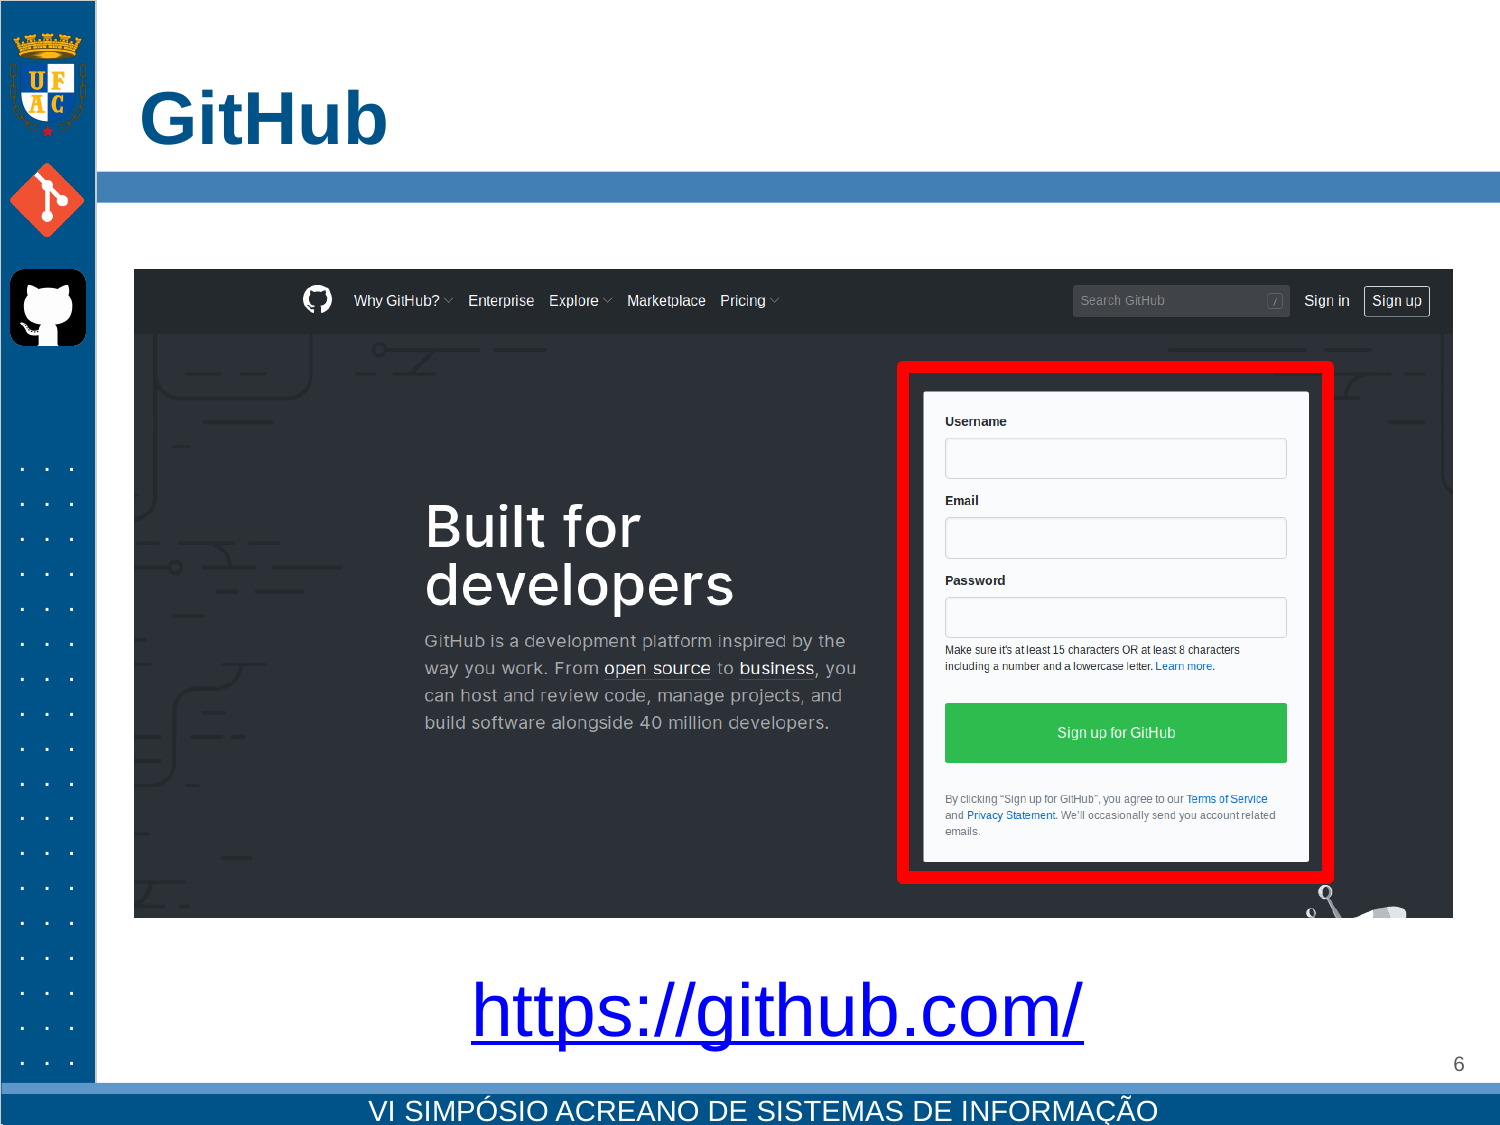

# GitHub
. . .
. . .
. . .
. . .
. . .
. . .
. . .
. . .
. . .
. . .
. . .
. . .
. . .
. . .
. . .
. . .
. . .
. . .
https://github.com/
VI SIMPÓSIO ACREANO DE SISTEMAS DE INFORMAÇÃO